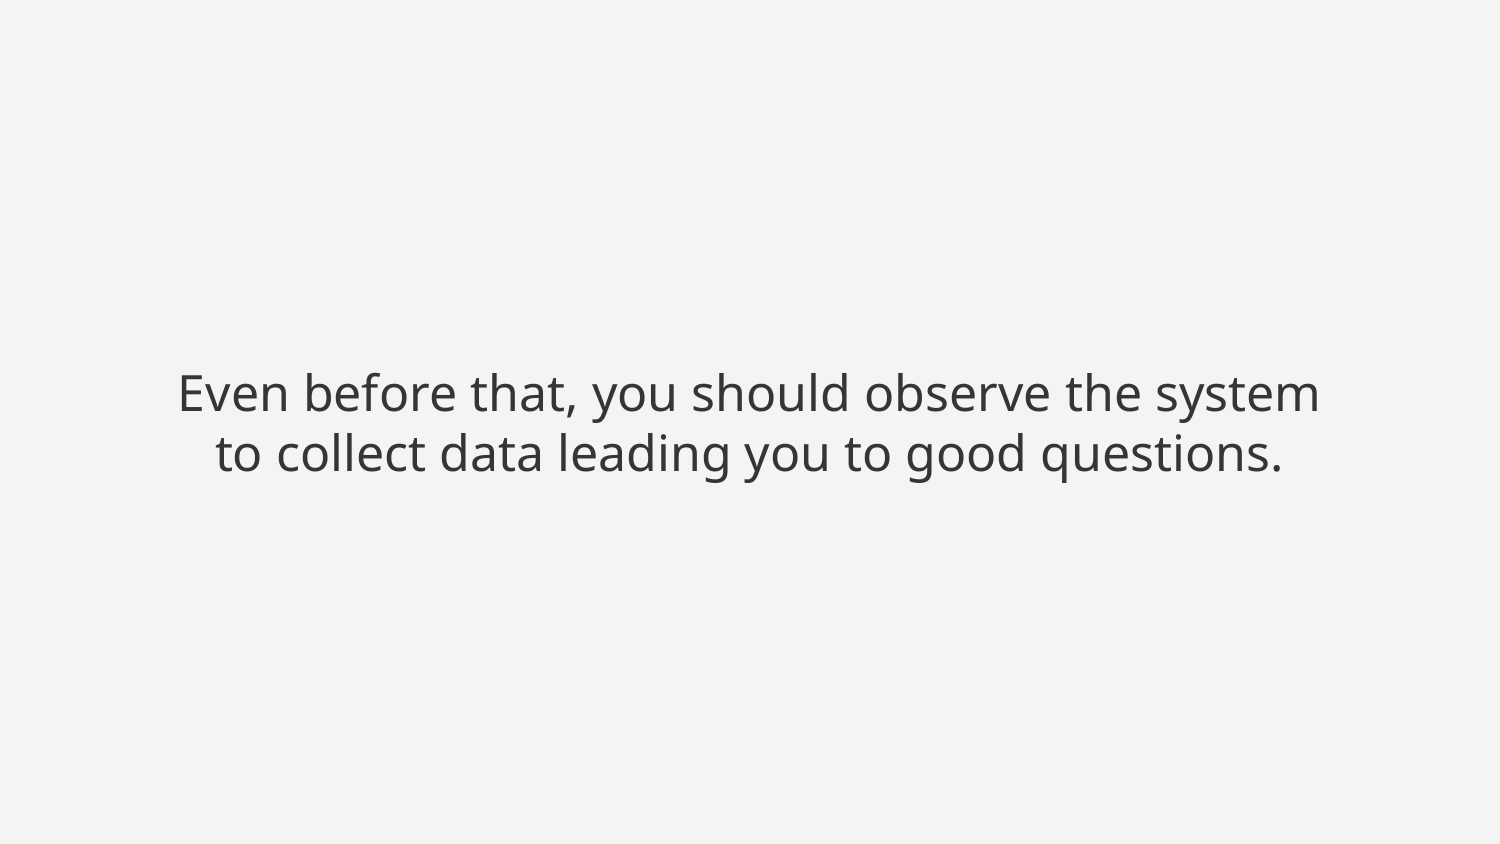

# Even before that, you should observe the system to collect data leading you to good questions.